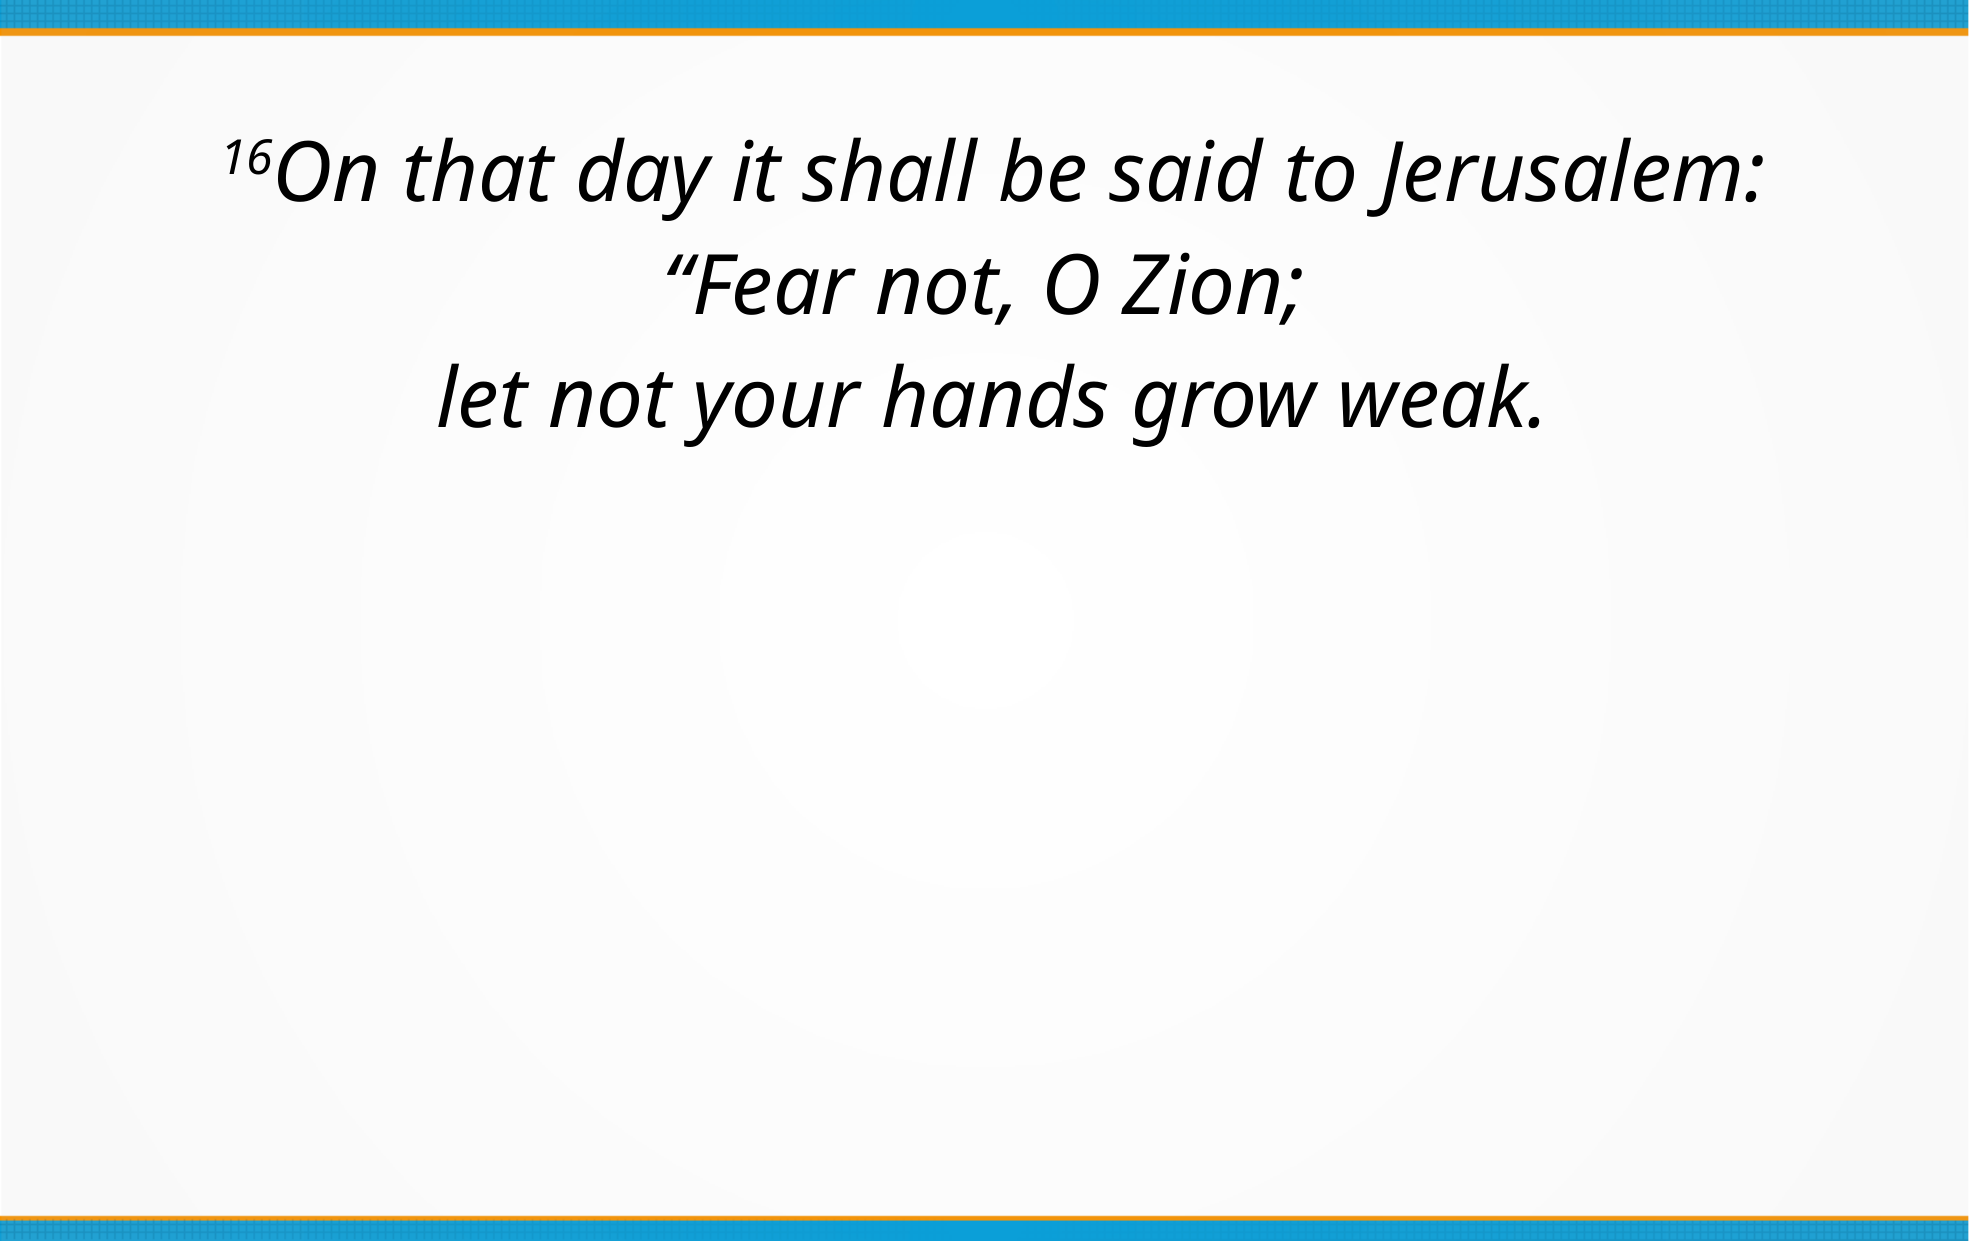

# 16On that day it shall be said to Jerusalem:
“Fear not, O Zion;
let not your hands grow weak.